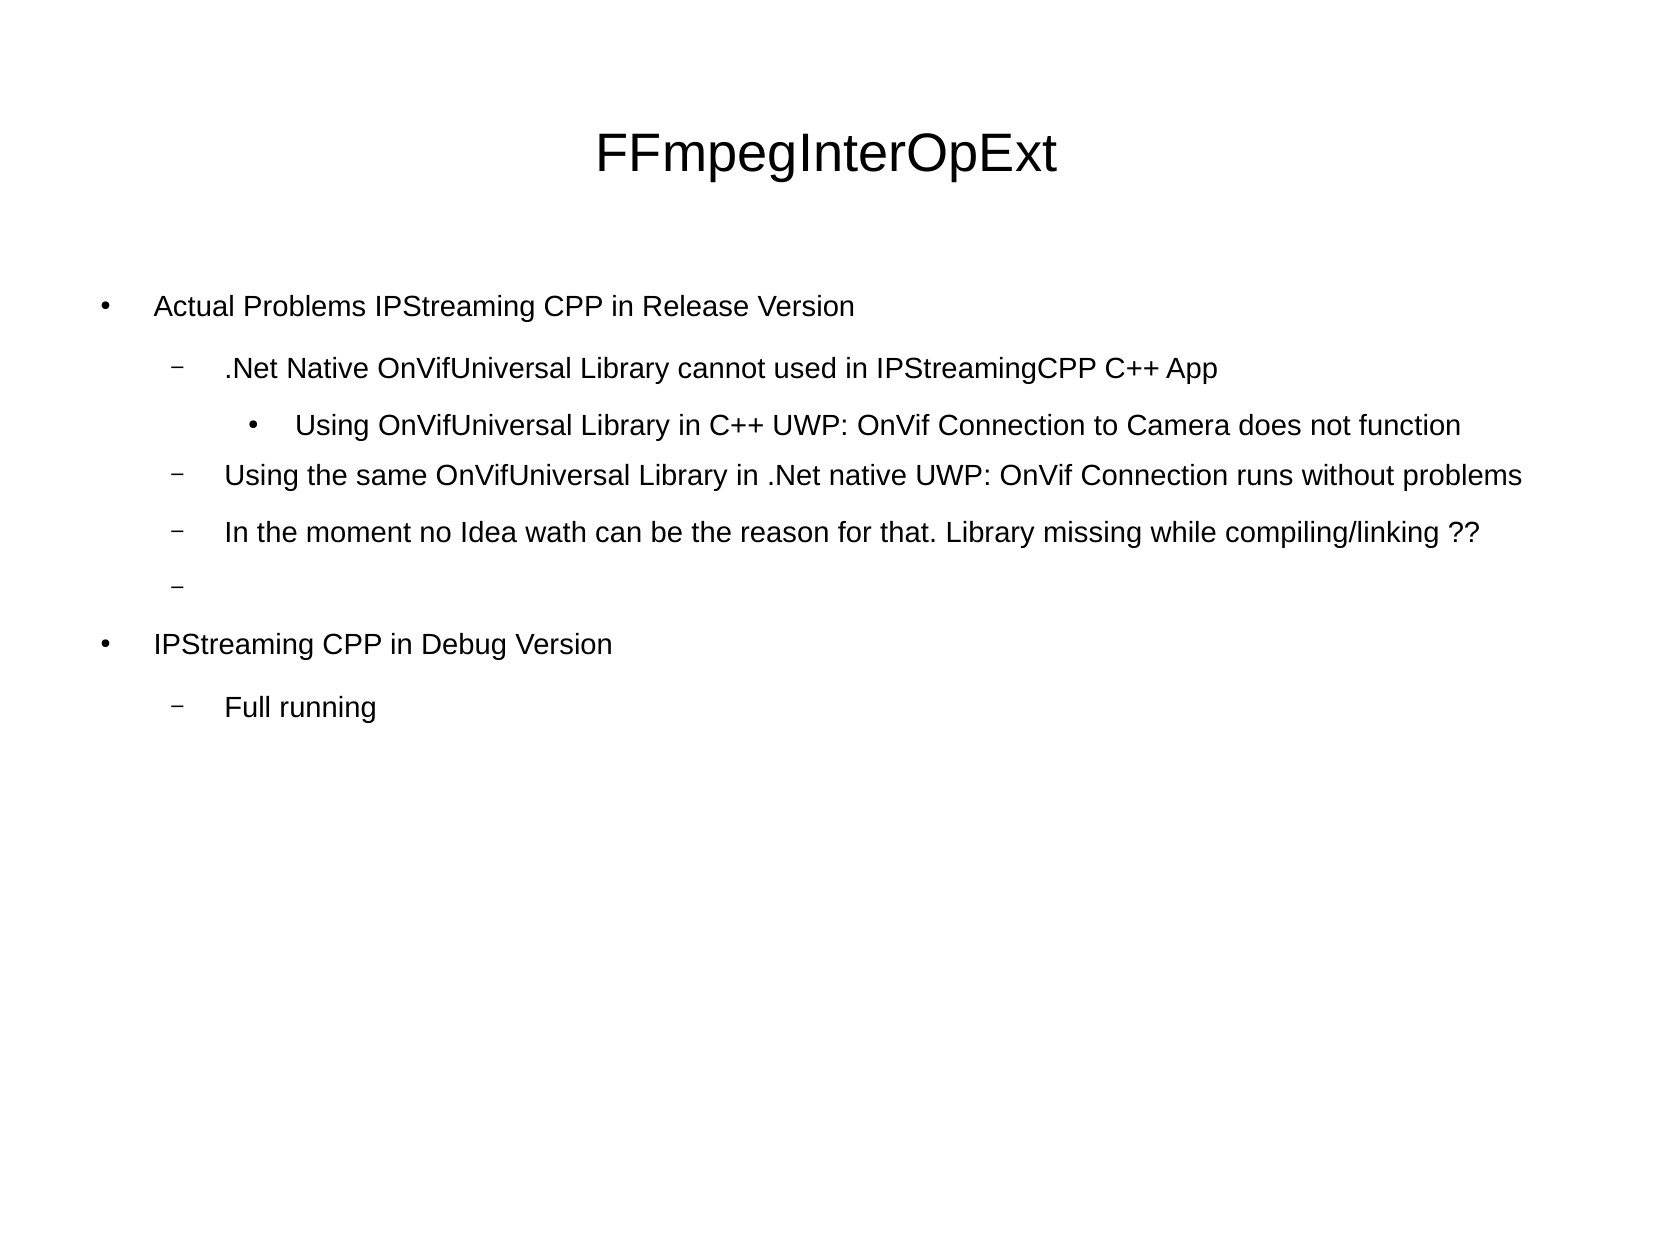

# FFmpegInterOpExt
Actual Problems IPStreaming CPP in Release Version
.Net Native OnVifUniversal Library cannot used in IPStreamingCPP C++ App
Using OnVifUniversal Library in C++ UWP: OnVif Connection to Camera does not function
Using the same OnVifUniversal Library in .Net native UWP: OnVif Connection runs without problems
In the moment no Idea wath can be the reason for that. Library missing while compiling/linking ??
IPStreaming CPP in Debug Version
Full running